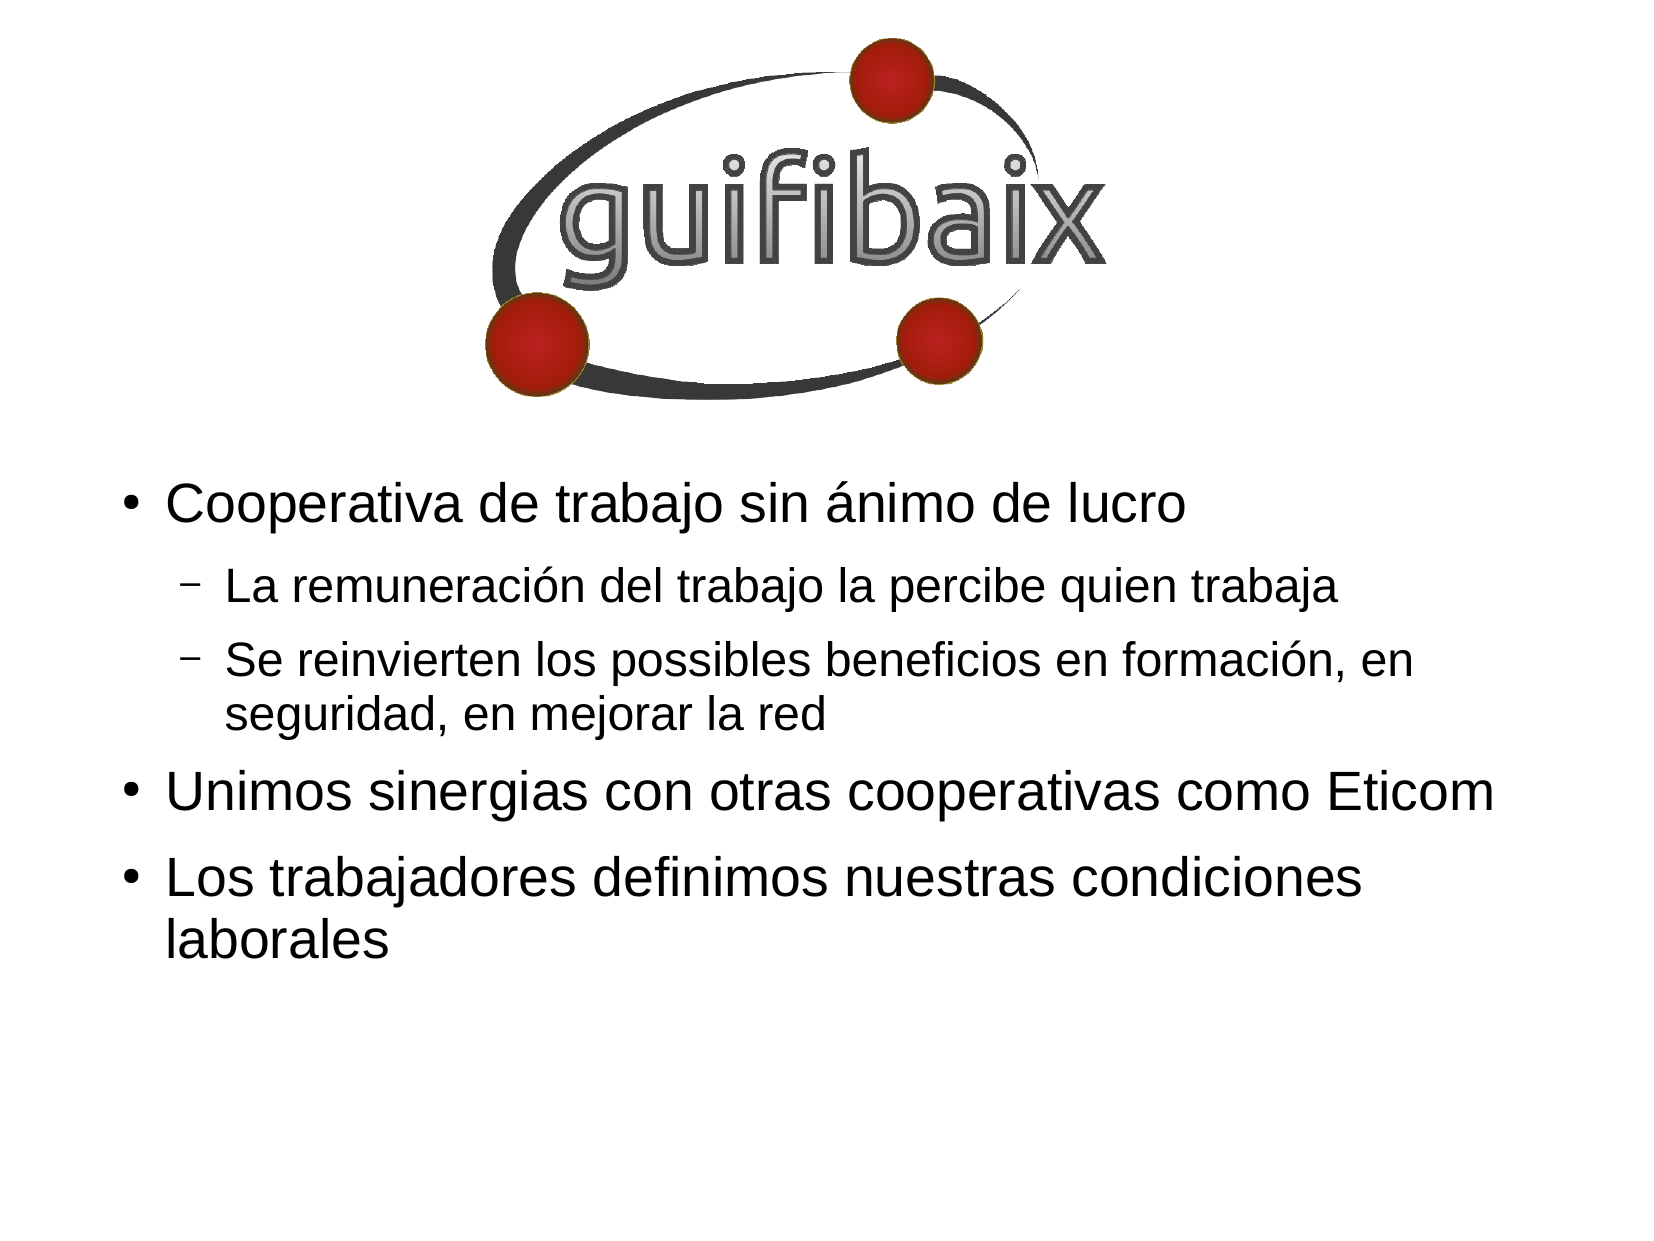

# Cooperativa de trabajo sin ánimo de lucro
La remuneración del trabajo la percibe quien trabaja
Se reinvierten los possibles beneficios en formación, en seguridad, en mejorar la red
Unimos sinergias con otras cooperativas como Eticom
Los trabajadores definimos nuestras condiciones laborales